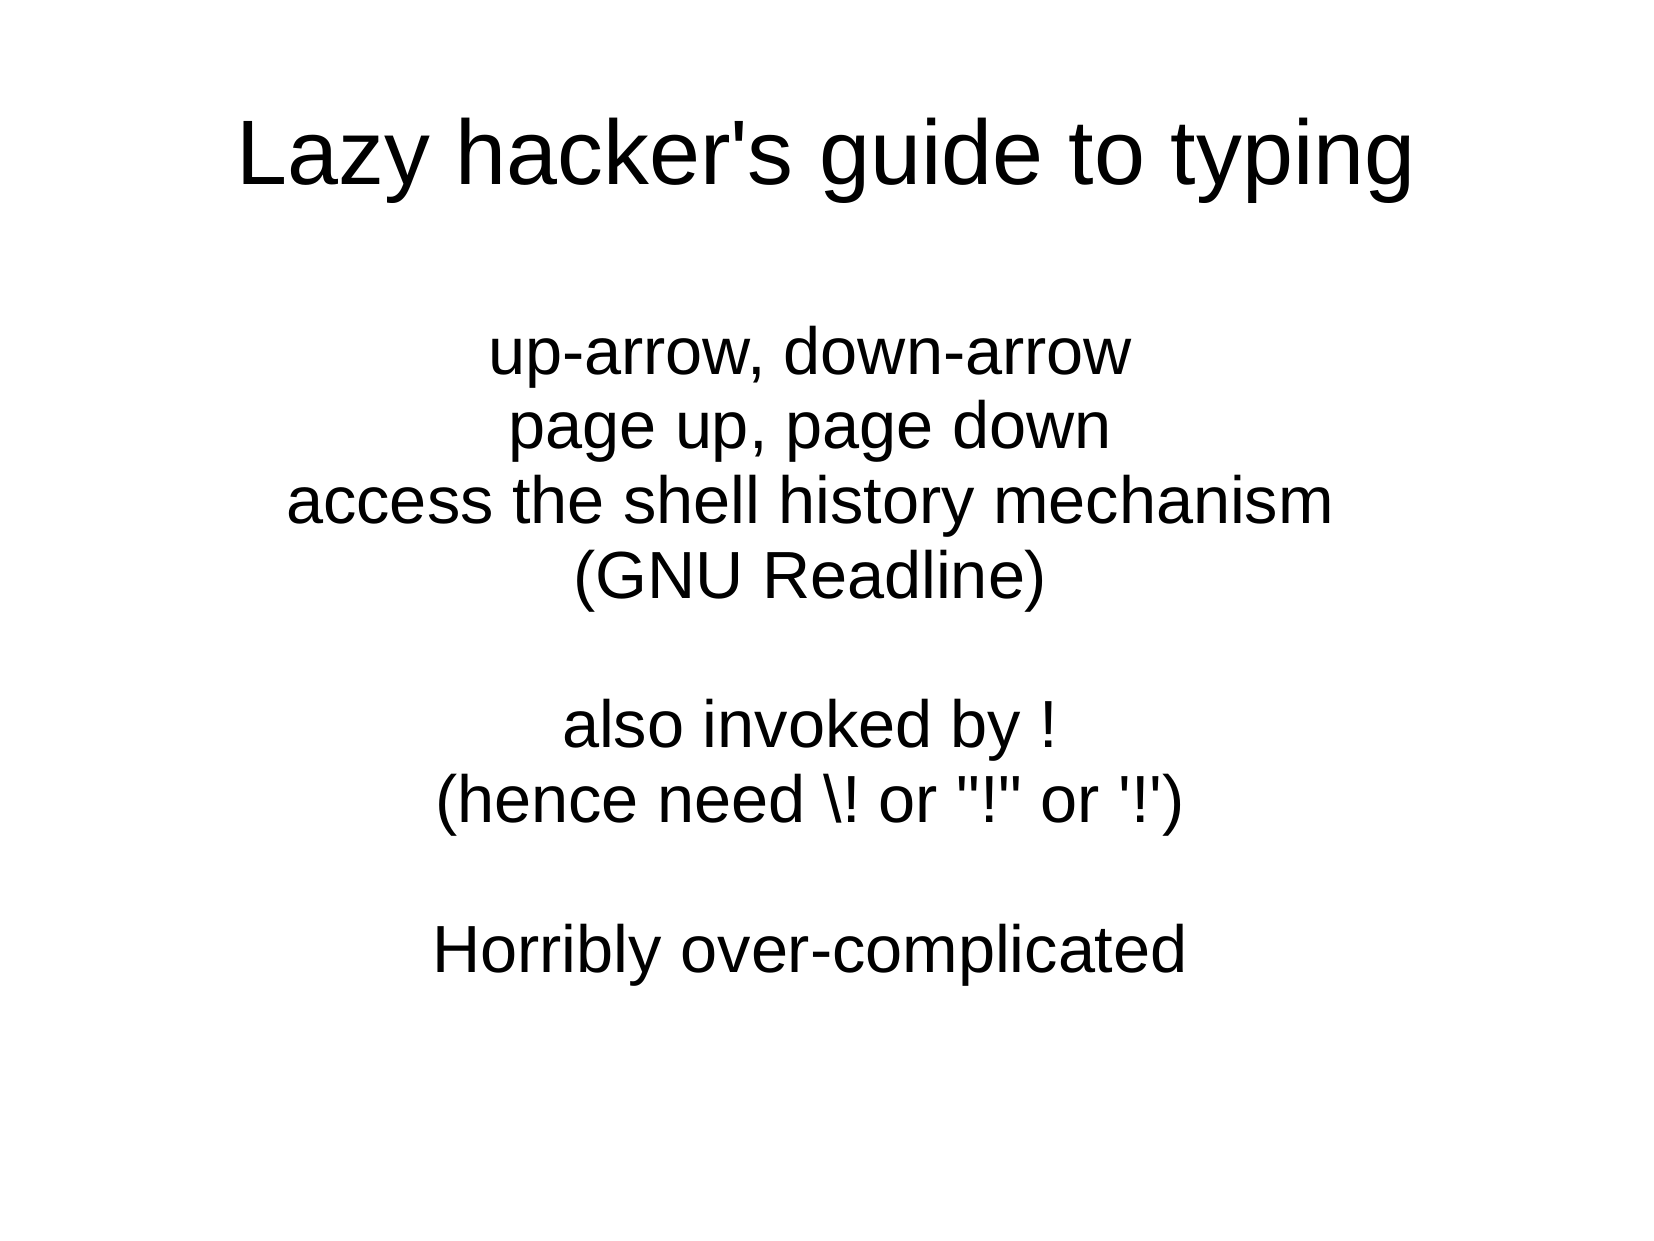

# Lazy hacker's guide to typing
up-arrow, down-arrow
page up, page down
access the shell history mechanism
(GNU Readline)
also invoked by !
(hence need \! or "!" or '!')
Horribly over-complicated